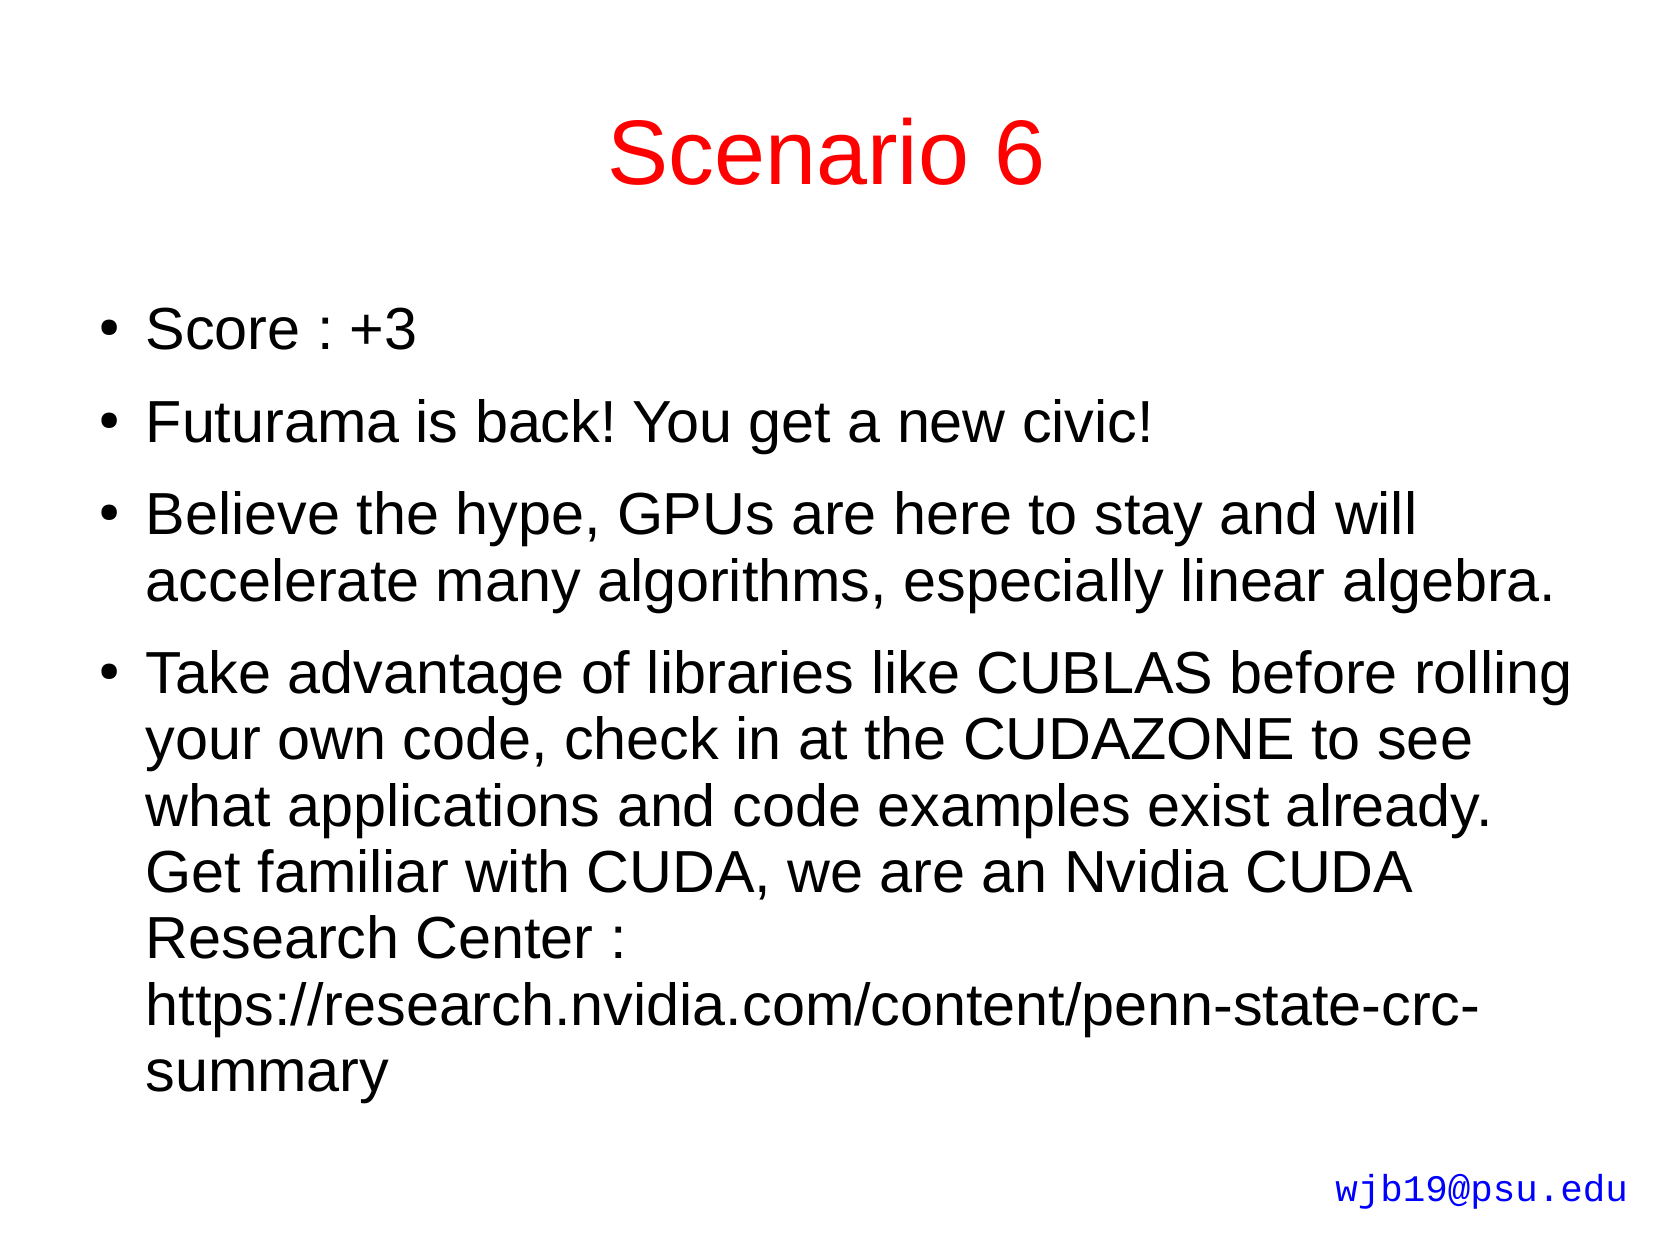

# Scenario 6
Score : +3
Futurama is back! You get a new civic!
Believe the hype, GPUs are here to stay and will accelerate many algorithms, especially linear algebra.
Take advantage of libraries like CUBLAS before rolling your own code, check in at the CUDAZONE to see what applications and code examples exist already. Get familiar with CUDA, we are an Nvidia CUDA Research Center : https://research.nvidia.com/content/penn-state-crc-summary
wjb19@psu.edu